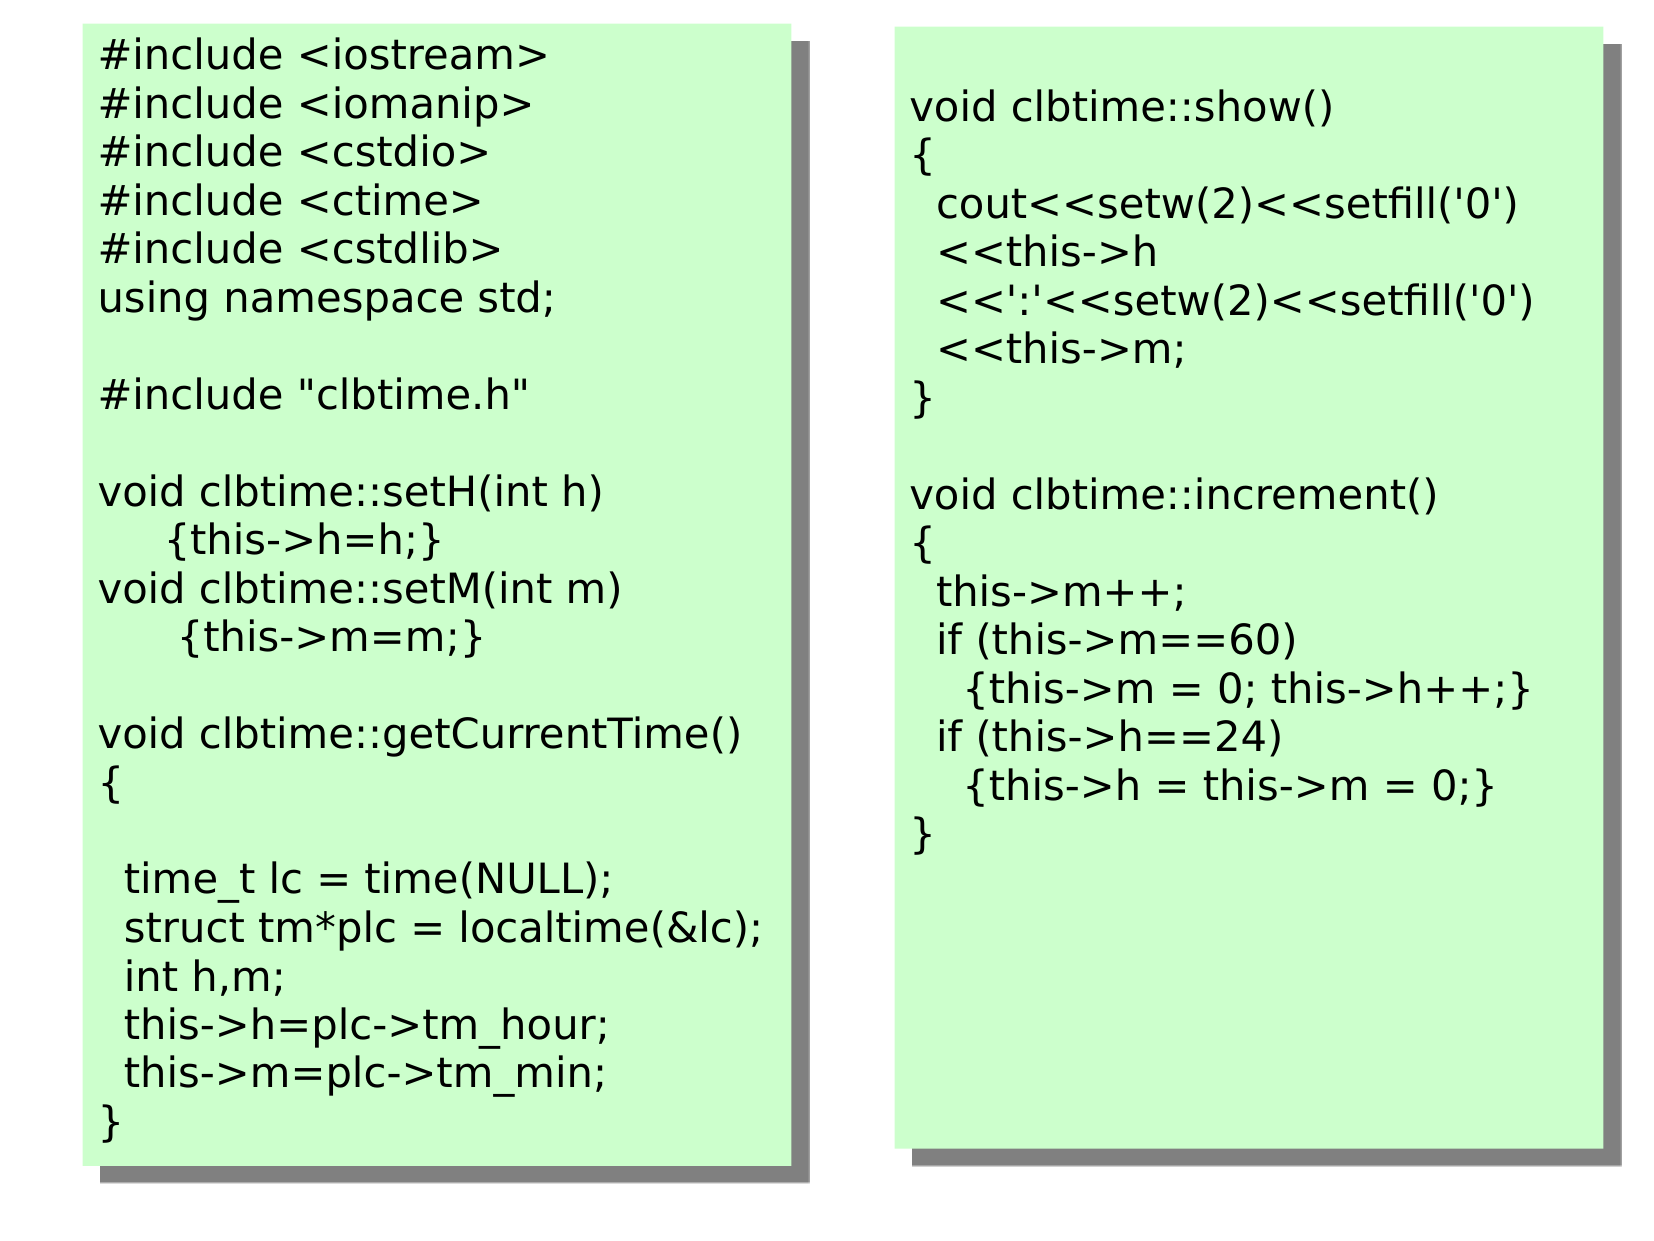

#include <iostream>
#include <iomanip>
#include <cstdio>
#include <ctime>
#include <cstdlib>
using namespace std;
#include "clbtime.h"
void clbtime::setH(int h)
 {this->h=h;}
void clbtime::setM(int m)
 {this->m=m;}
void clbtime::getCurrentTime()
{
 time_t lc = time(NULL);
 struct tm*plc = localtime(&lc);
 int h,m;
 this->h=plc->tm_hour;
 this->m=plc->tm_min;
}
void clbtime::show()
{
 cout<<setw(2)<<setfill('0')
 <<this->h
 <<':'<<setw(2)<<setfill('0')
 <<this->m;
}
void clbtime::increment()
{
 this->m++;
 if (this->m==60)
 {this->m = 0; this->h++;}
 if (this->h==24)
 {this->h = this->m = 0;}
}
17